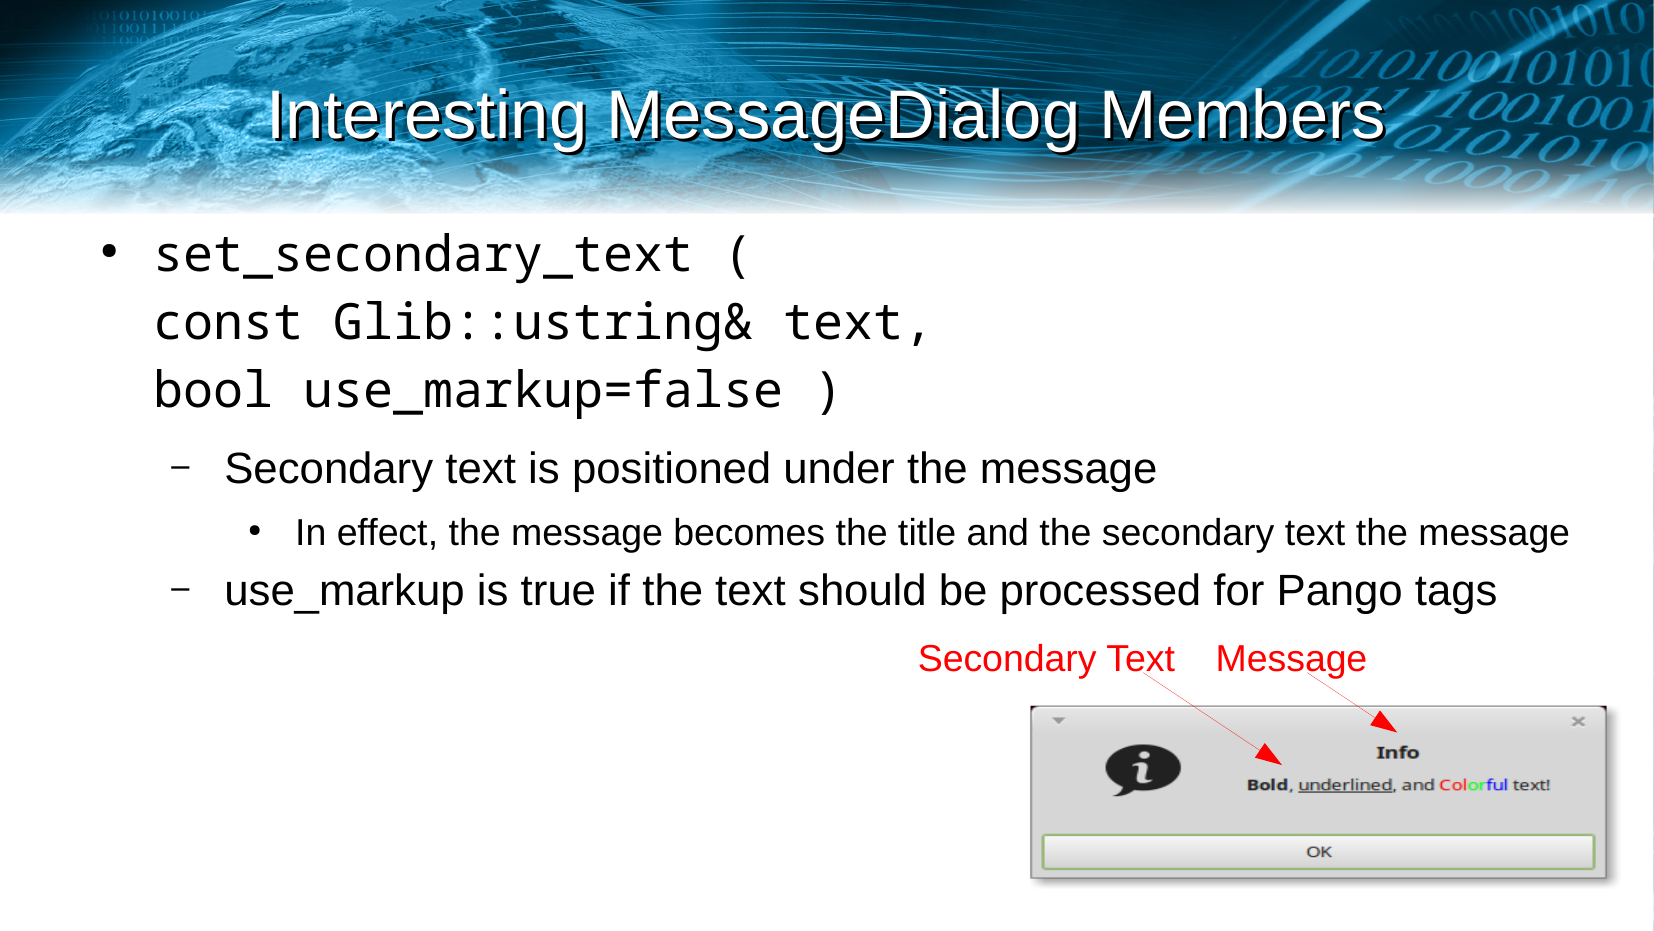

# Interesting MessageDialog Members
set_secondary_text (
const Glib::ustring& text,
bool use_markup=false )
Secondary text is positioned under the message
In effect, the message becomes the title and the secondary text the message
use_markup is true if the text should be processed for Pango tags
Secondary Text
Message